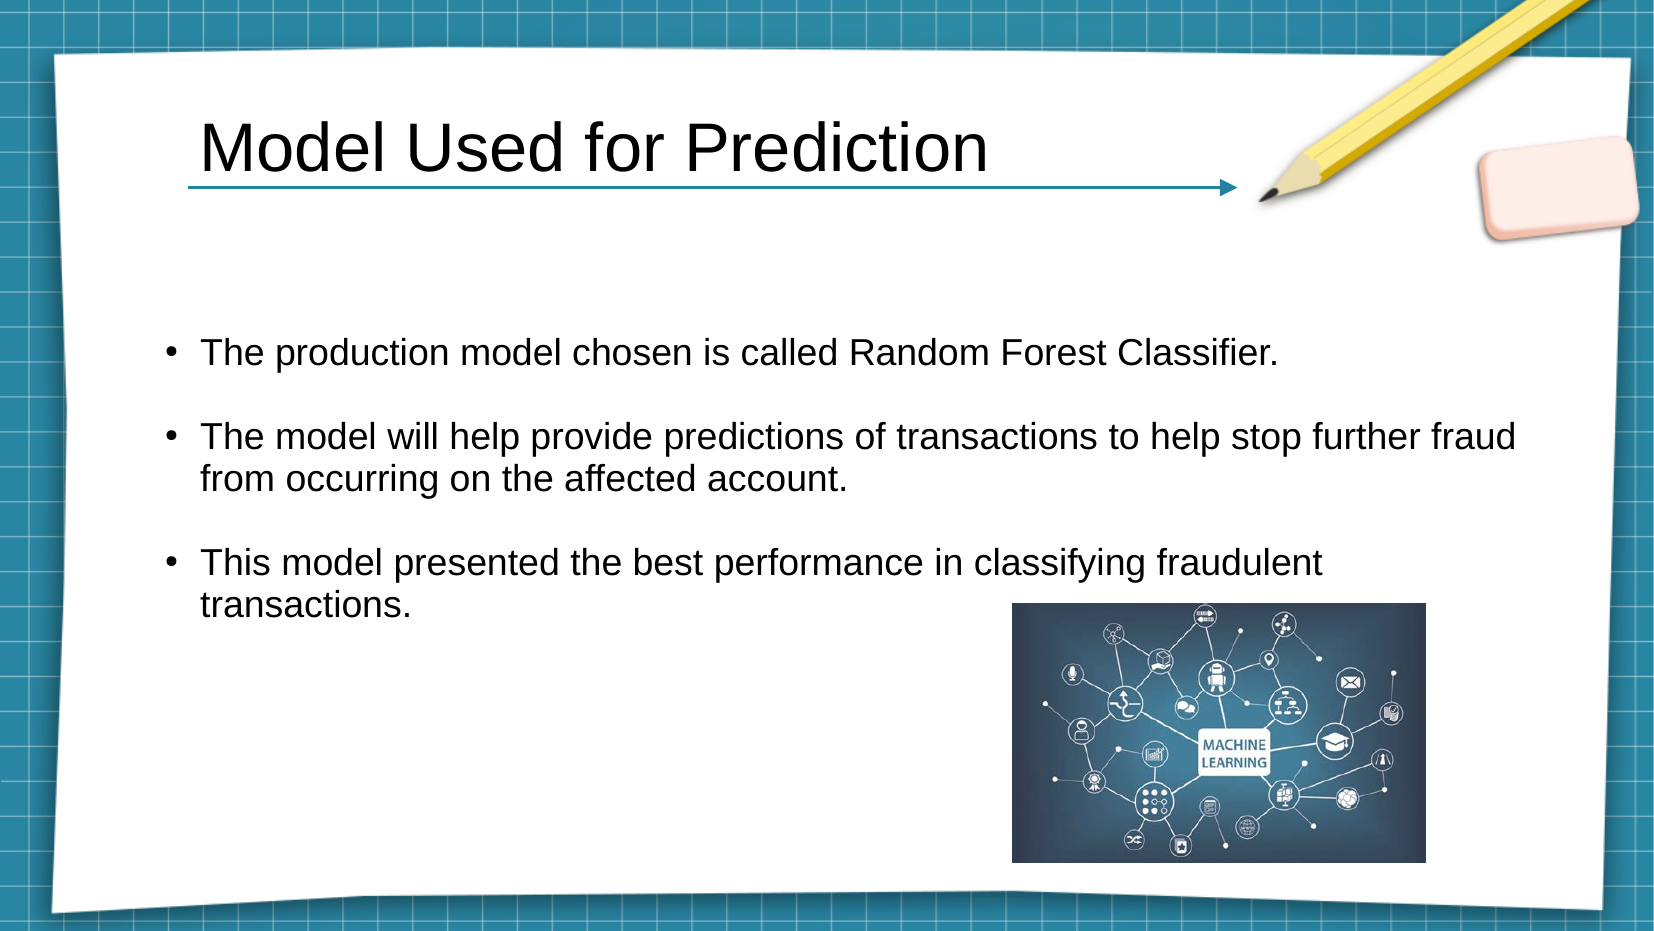

# Model Used for Prediction
The production model chosen is called Random Forest Classifier.
The model will help provide predictions of transactions to help stop further fraud from occurring on the affected account.
This model presented the best performance in classifying fraudulent transactions.